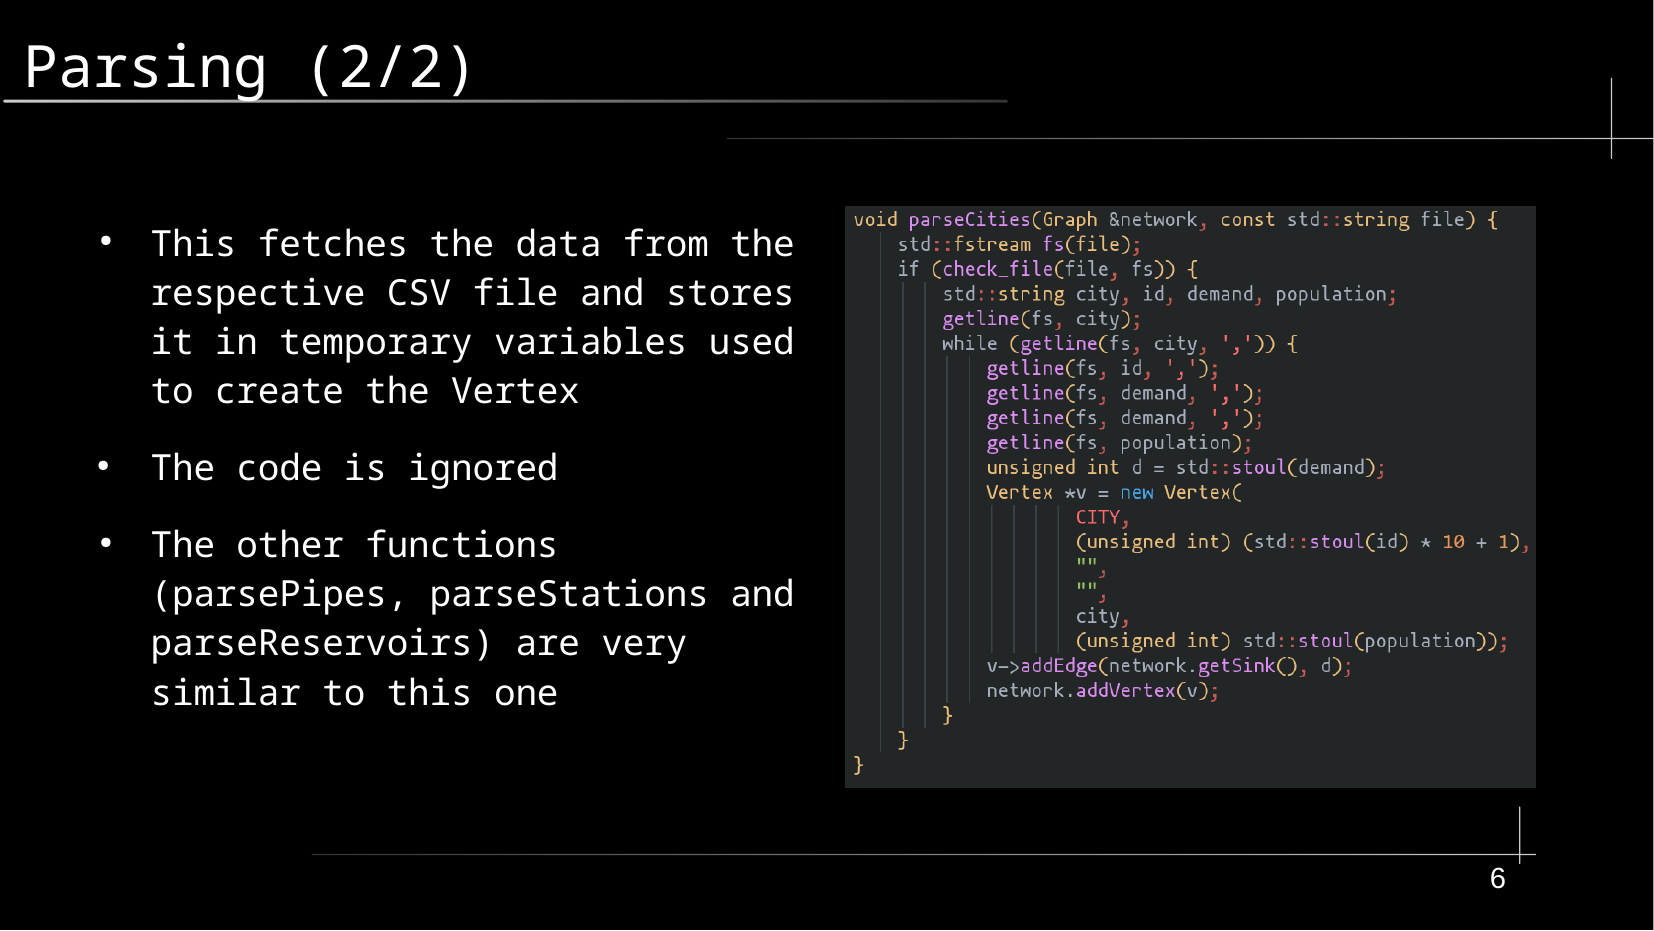

# Parsing (2/2)
This fetches the data from the respective CSV file and stores it in temporary variables used to create the Vertex
The code is ignored
The other functions (parsePipes, parseStations and parseReservoirs) are very similar to this one
6